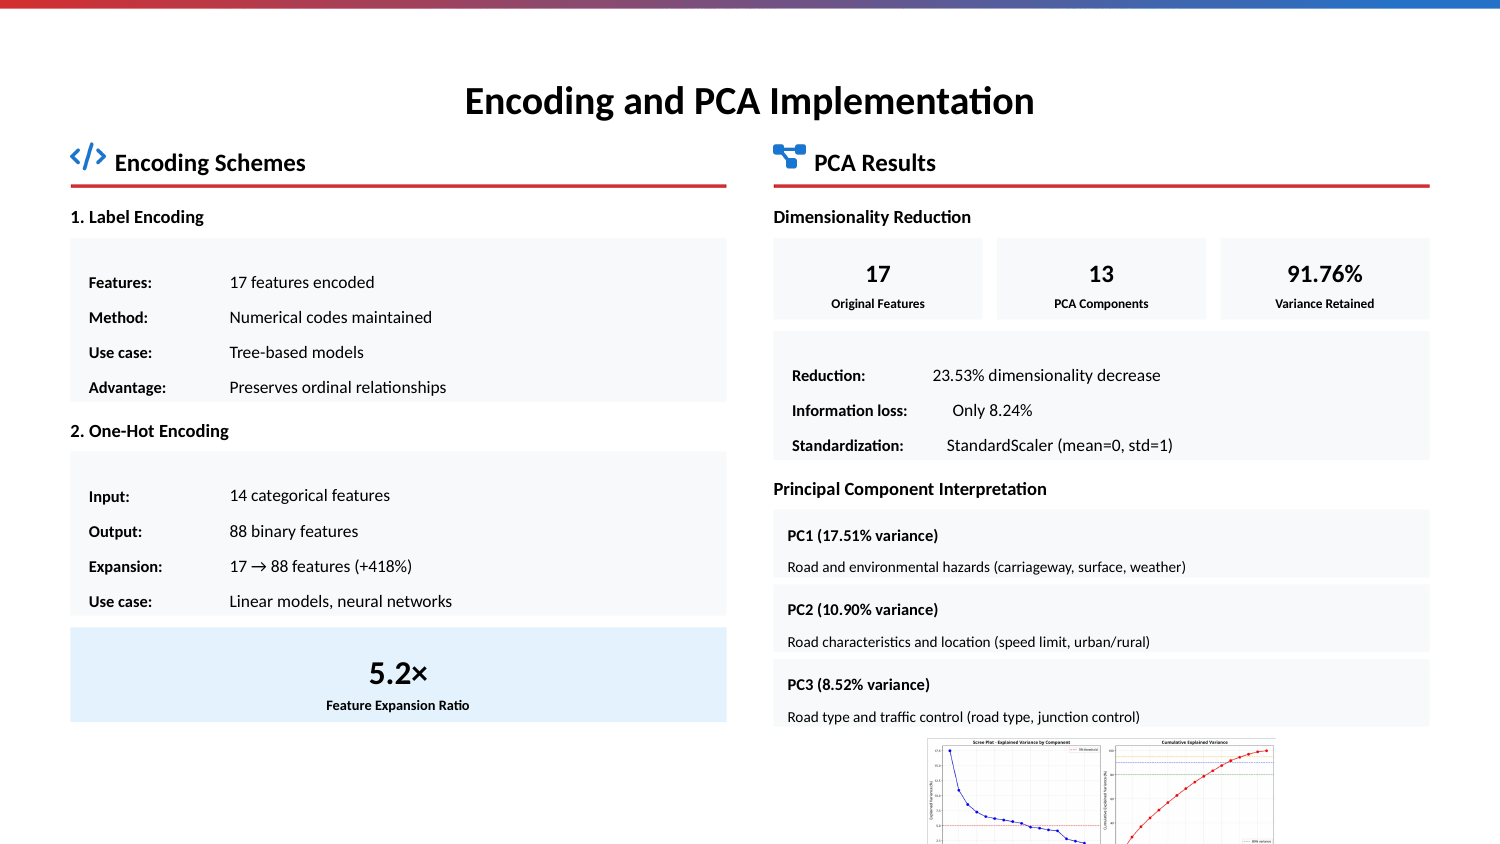

Encoding and PCA Implementation
Encoding Schemes
PCA Results
1. Label Encoding
Dimensionality Reduction
17
13
91.76%
Features:
17 features encoded
Original Features
PCA Components
Variance Retained
Method:
Numerical codes maintained
Use case:
Tree-based models
Reduction:
23.53% dimensionality decrease
Advantage:
Preserves ordinal relationships
Information loss:
Only 8.24%
2. One-Hot Encoding
Standardization:
StandardScaler (mean=0, std=1)
Principal Component Interpretation
Input:
14 categorical features
Output:
88 binary features
PC1 (17.51% variance)
Expansion:
17 → 88 features (+418%)
Road and environmental hazards (carriageway, surface, weather)
Use case:
Linear models, neural networks
PC2 (10.90% variance)
Road characteristics and location (speed limit, urban/rural)
5.2×
PC3 (8.52% variance)
Feature Expansion Ratio
Road type and traffic control (road type, junction control)